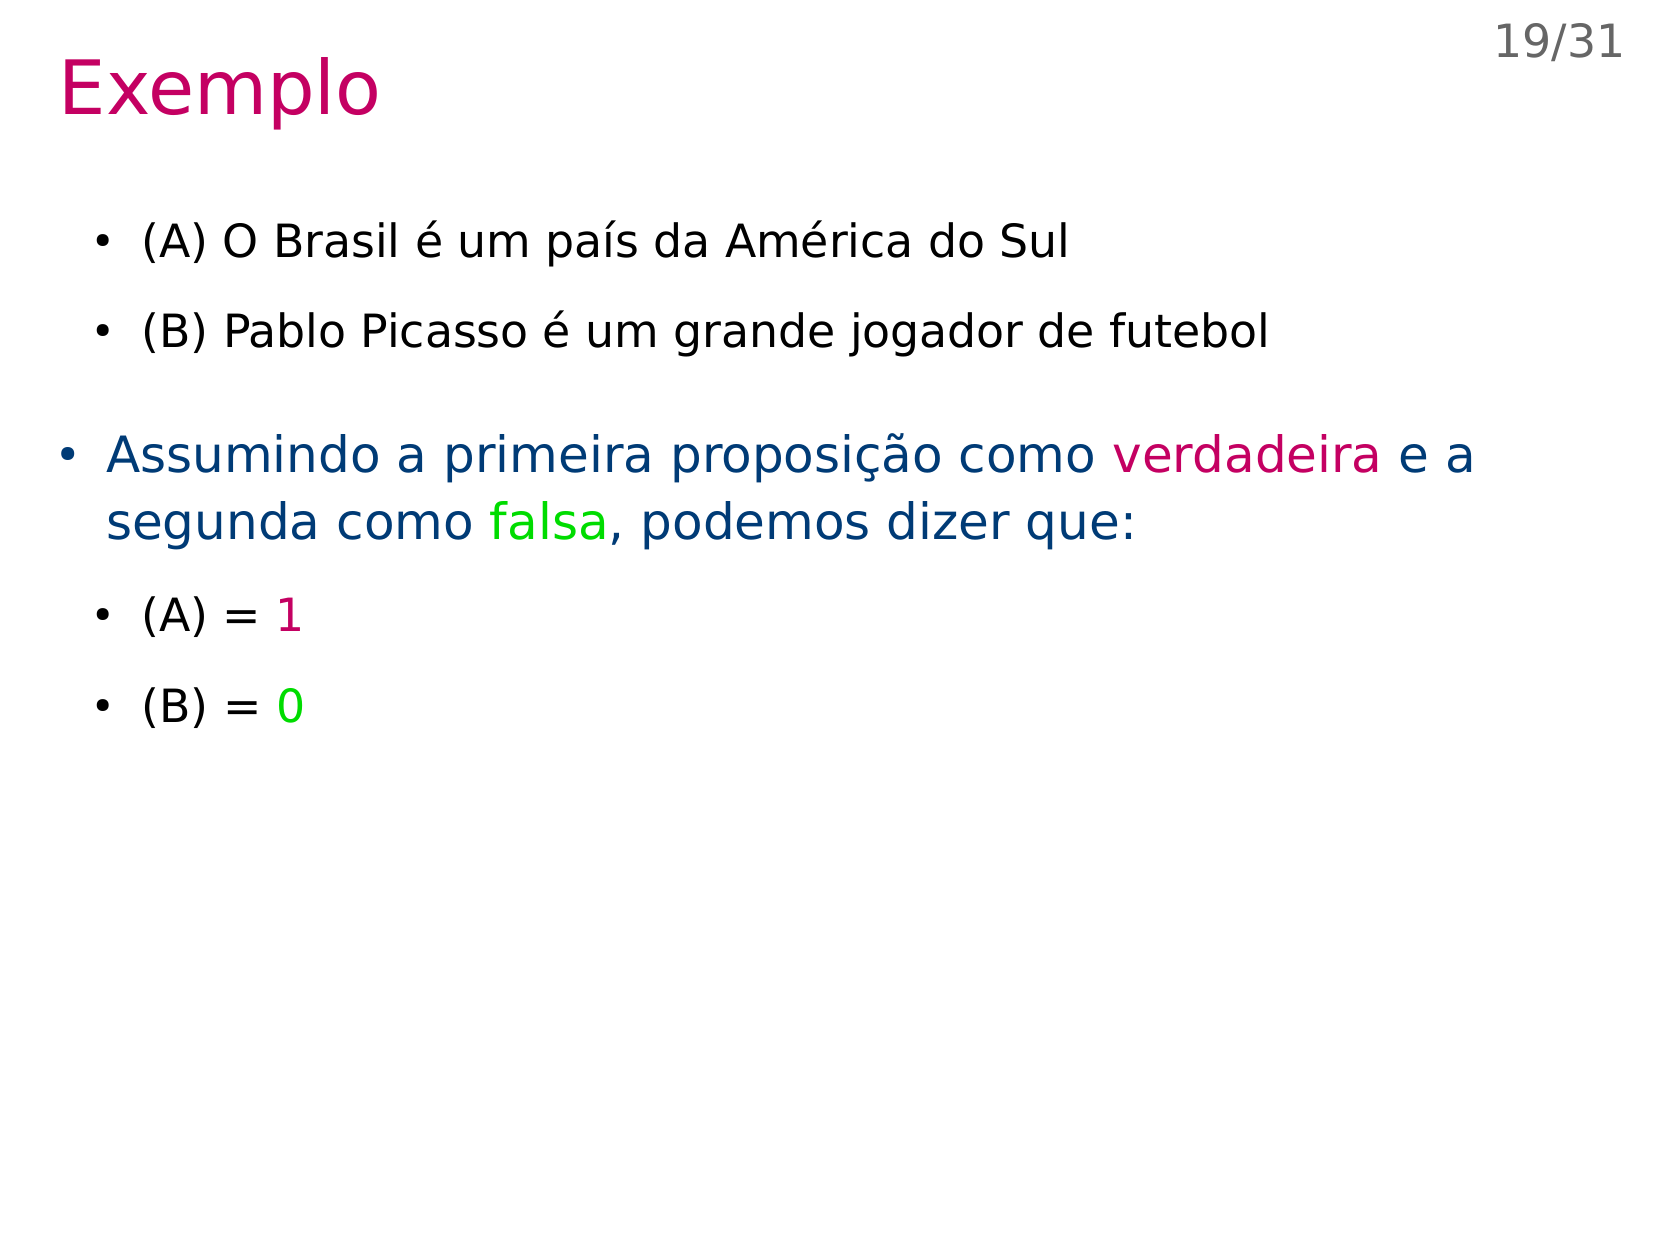

19
# Exemplo
(A) O Brasil é um país da América do Sul
(B) Pablo Picasso é um grande jogador de futebol
Assumindo a primeira proposição como verdadeira e a segunda como falsa, podemos dizer que:
(A) = 1
(B) = 0